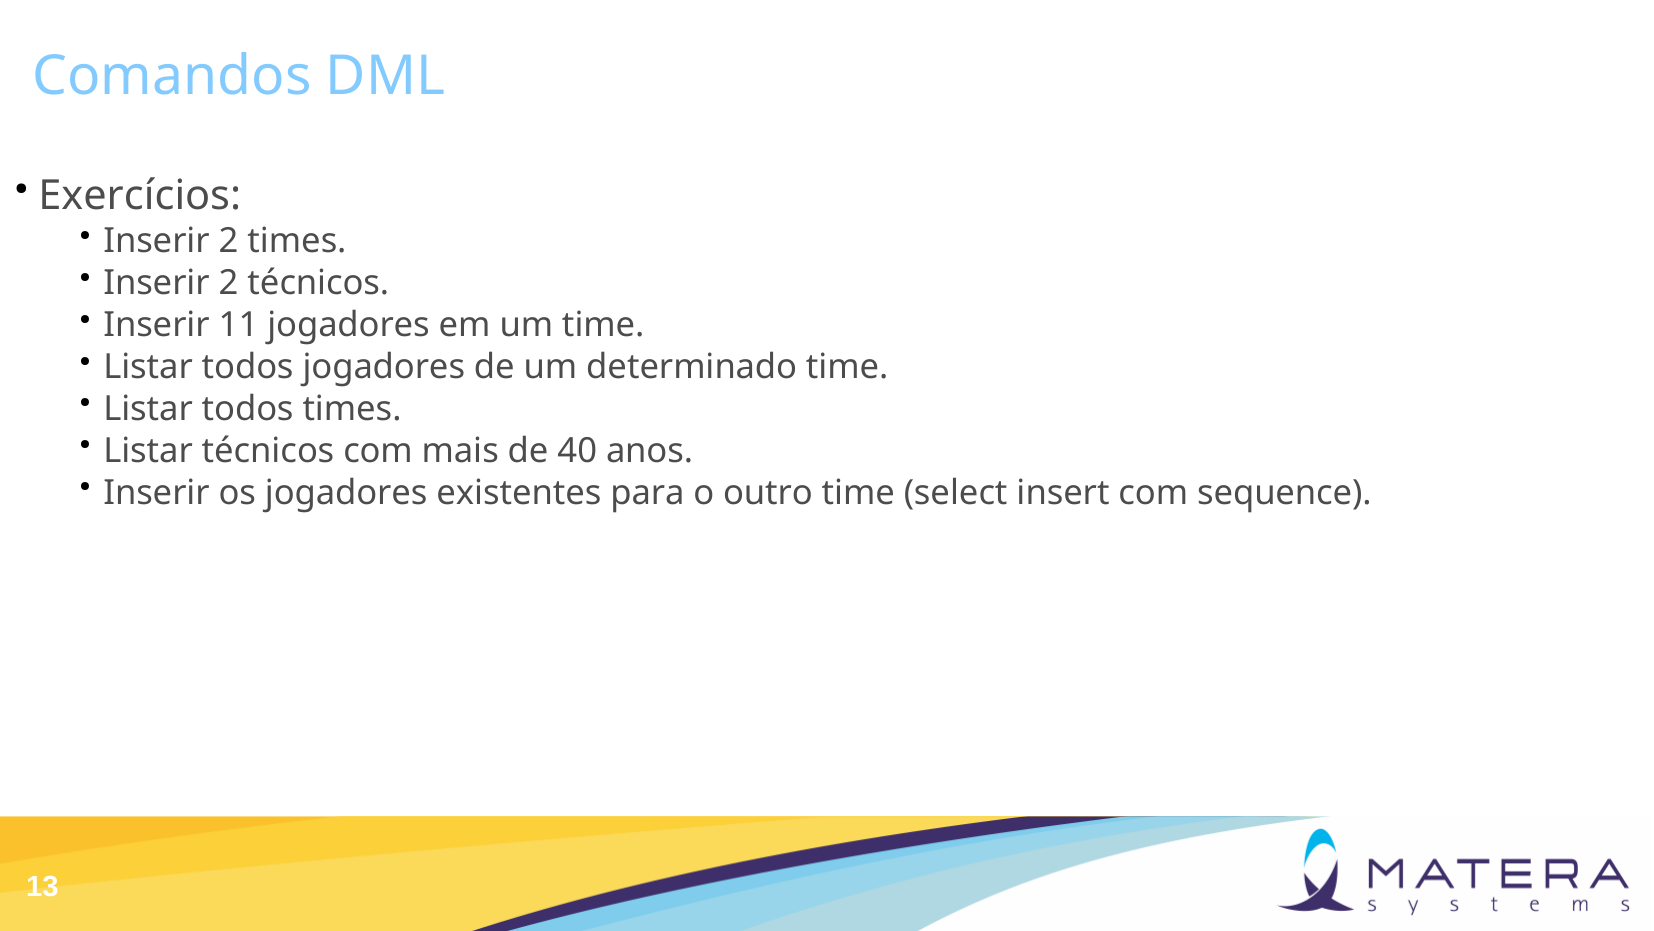

# Comandos DML
Exercícios:
Inserir 2 times.
Inserir 2 técnicos.
Inserir 11 jogadores em um time.
Listar todos jogadores de um determinado time.
Listar todos times.
Listar técnicos com mais de 40 anos.
Inserir os jogadores existentes para o outro time (select insert com sequence).